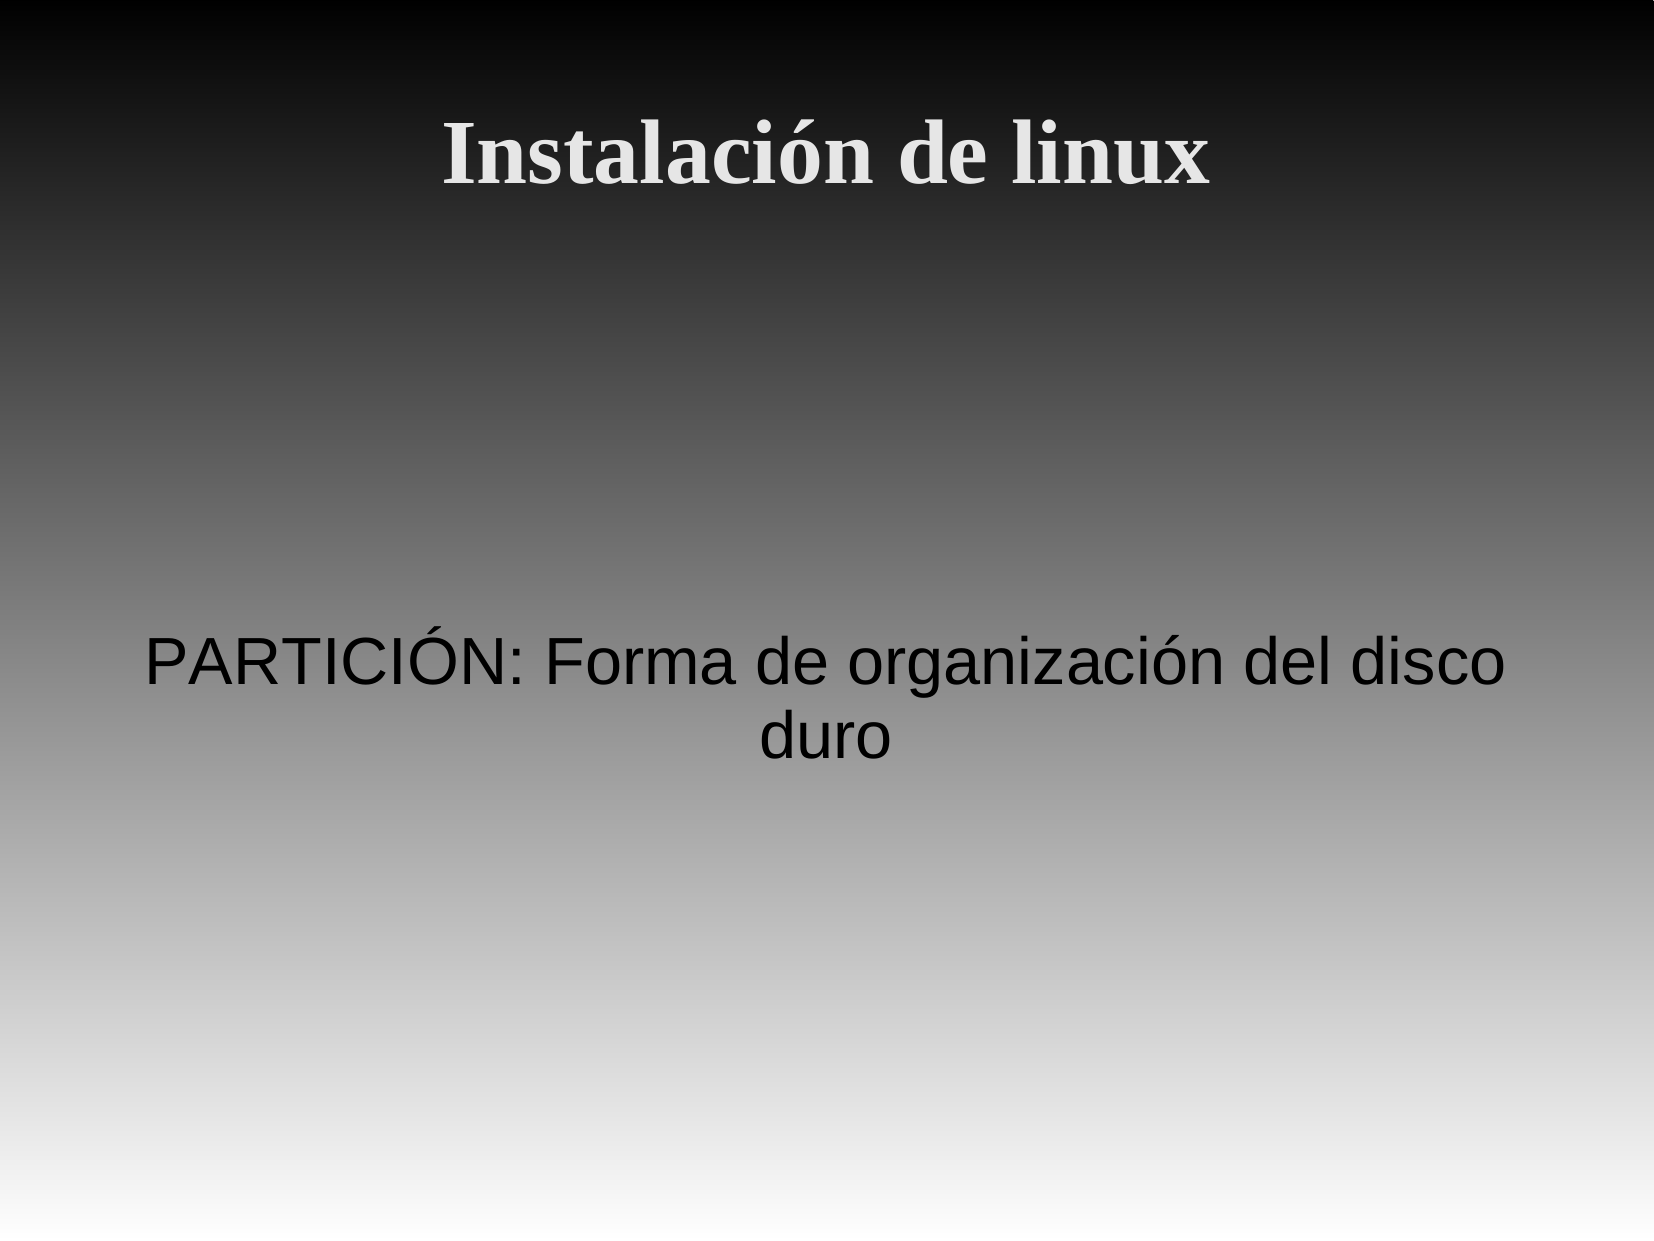

# Instalación de linux
PARTICIÓN: Forma de organización del disco duro